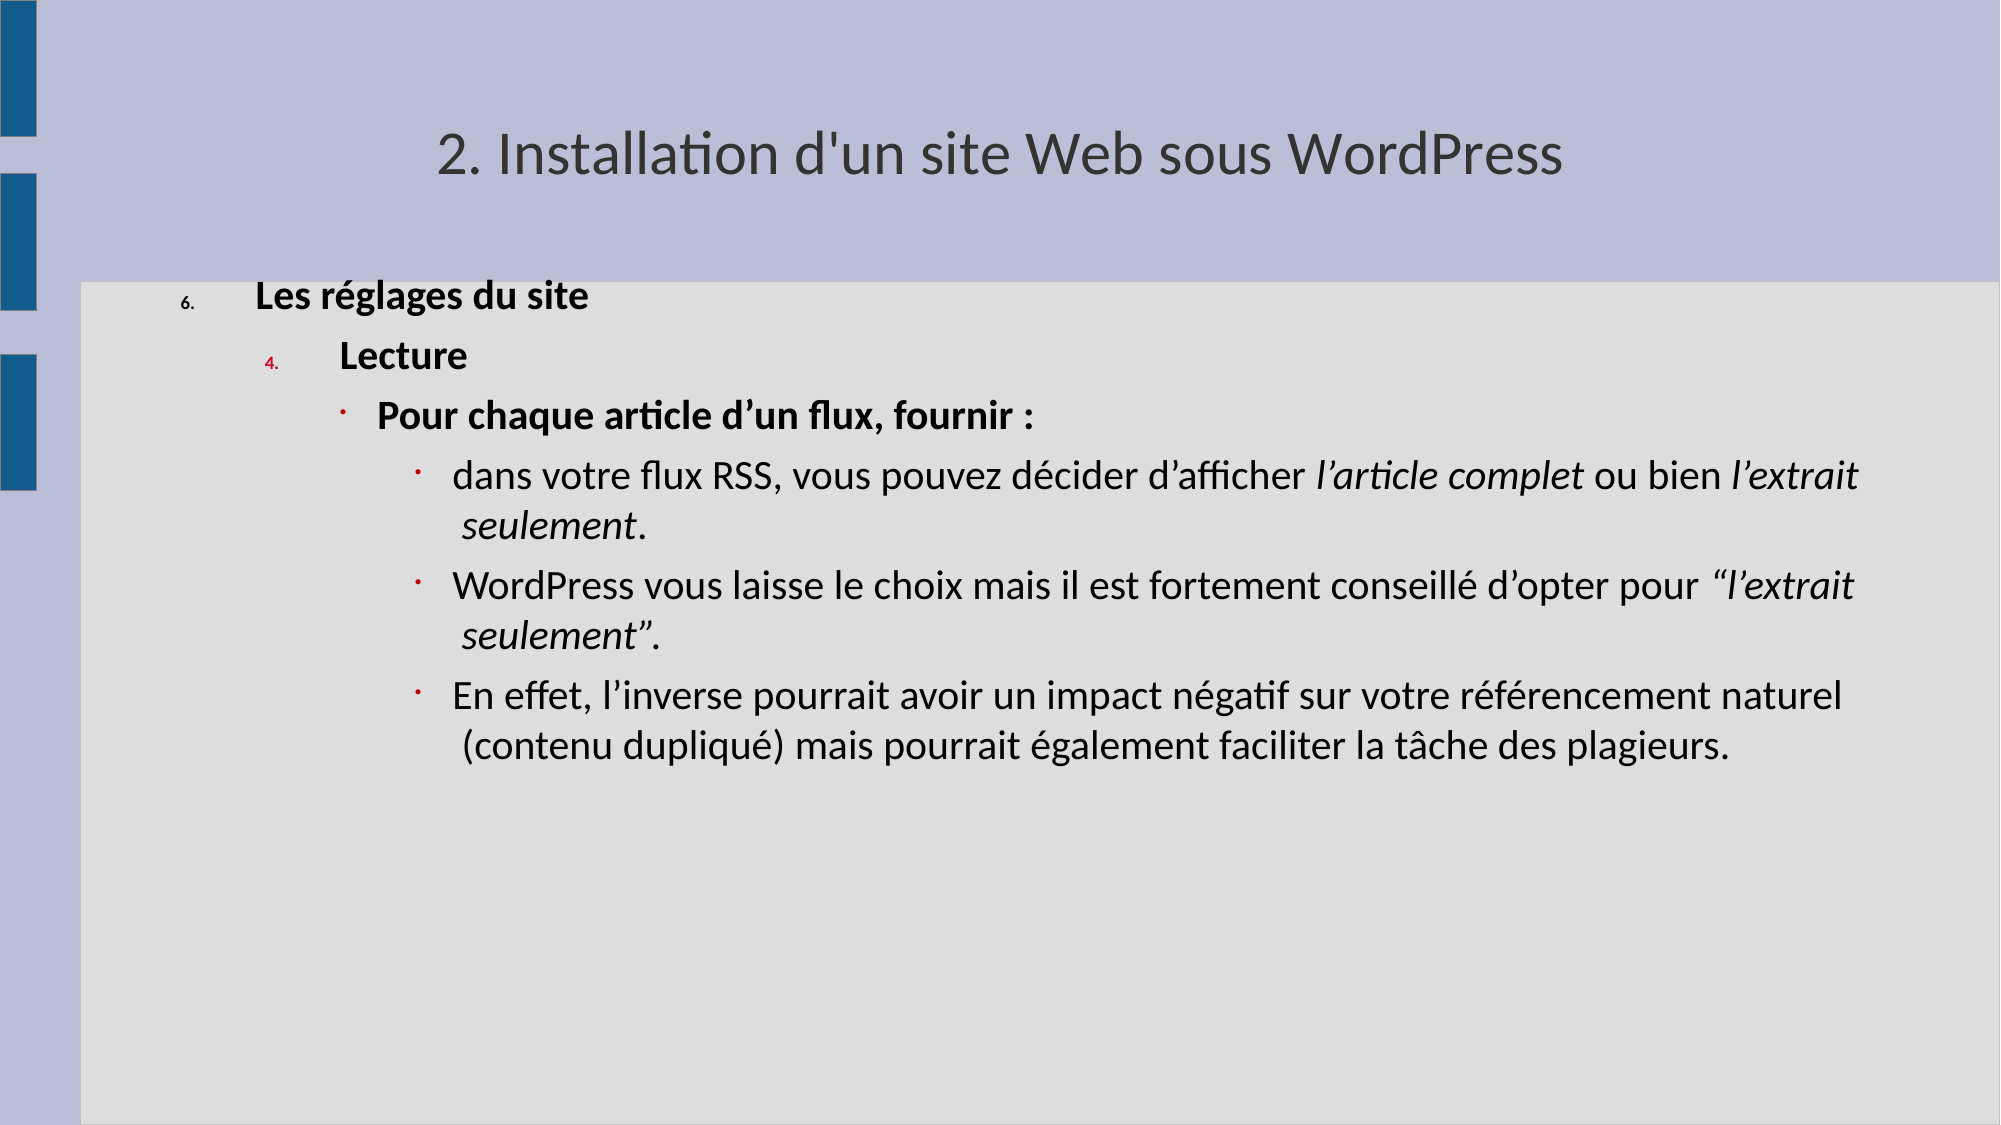

# 2. Installation d'un site Web sous WordPress
Les réglages du site
Lecture
Pour chaque article d’un flux, fournir :
dans votre flux RSS, vous pouvez décider d’afficher l’article complet ou bien l’extrait seulement.
WordPress vous laisse le choix mais il est fortement conseillé d’opter pour “l’extrait seulement”.
En effet, l’inverse pourrait avoir un impact négatif sur votre référencement naturel (contenu dupliqué) mais pourrait également faciliter la tâche des plagieurs.